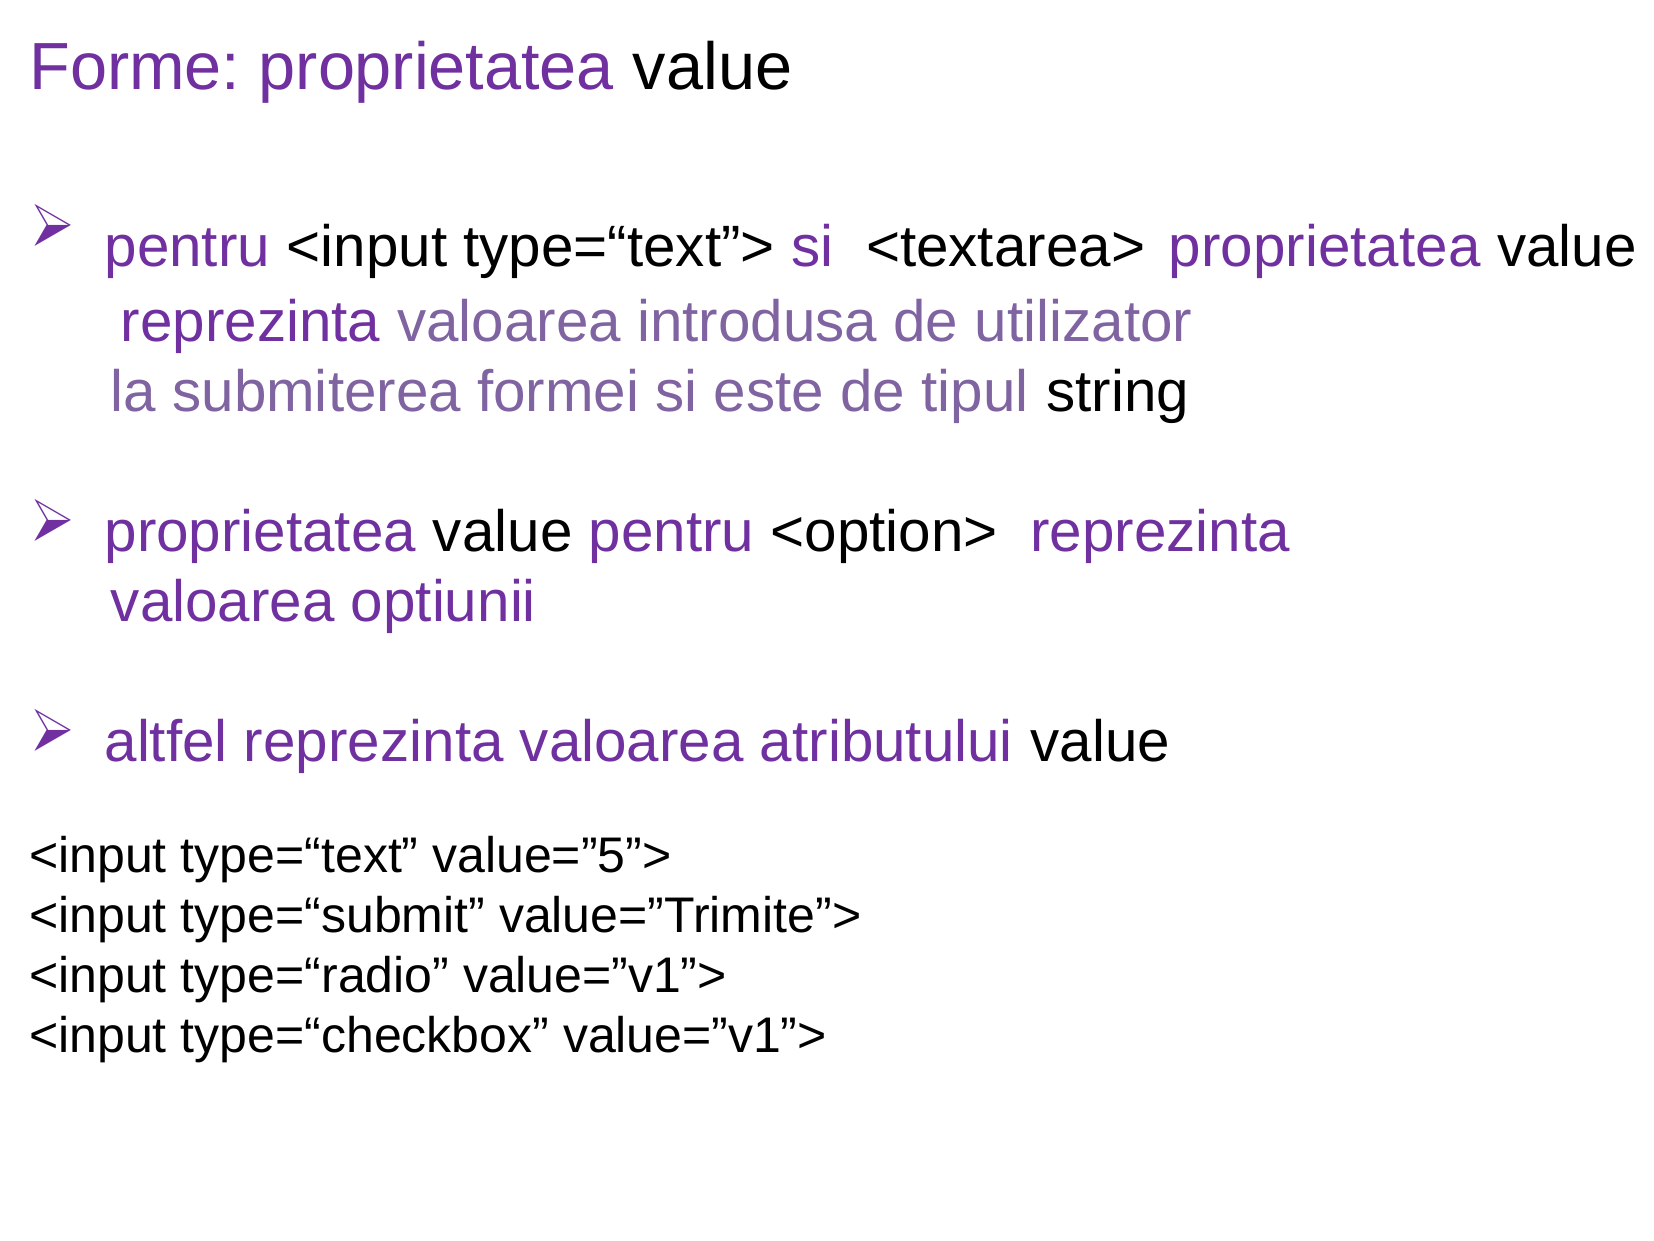

Forme: proprietatea value
pentru <input type=“text”> si <textarea> proprietatea value reprezinta valoarea introdusa de utilizator
 la submiterea formei si este de tipul string
proprietatea value pentru <option> reprezinta
 valoarea optiunii
altfel reprezinta valoarea atributului value
<input type=“text” value=”5”>
<input type=“submit” value=”Trimite”>
<input type=“radio” value=”v1”>
<input type=“checkbox” value=”v1”>